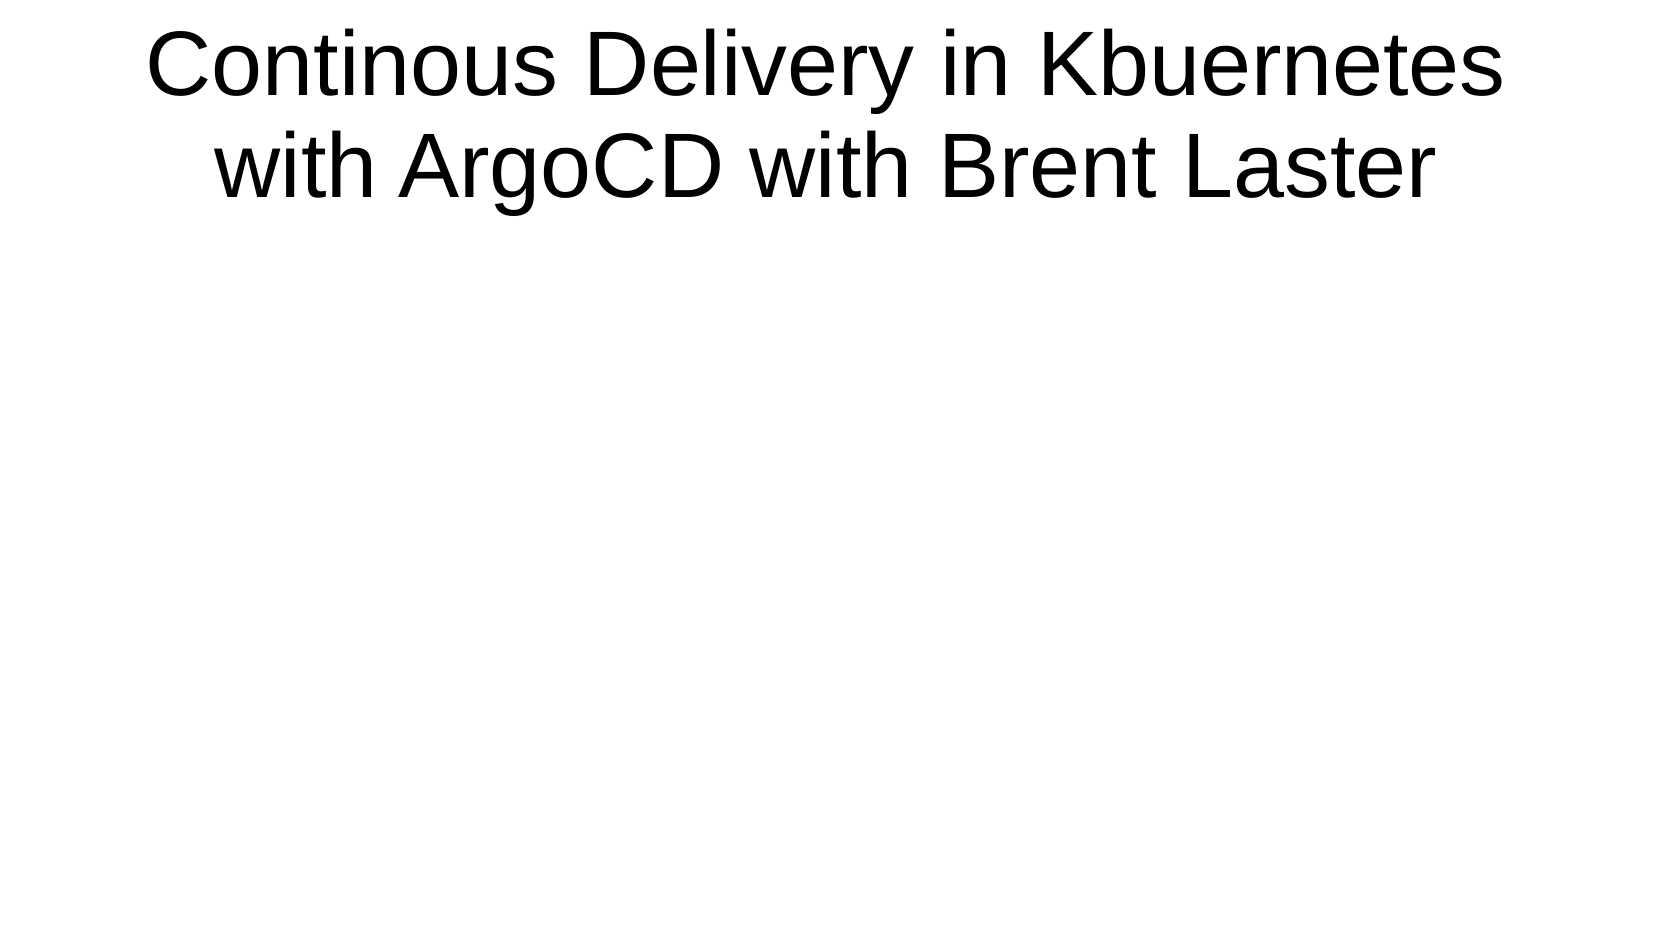

# Continous Delivery in Kbuernetes with ArgoCD with Brent Laster